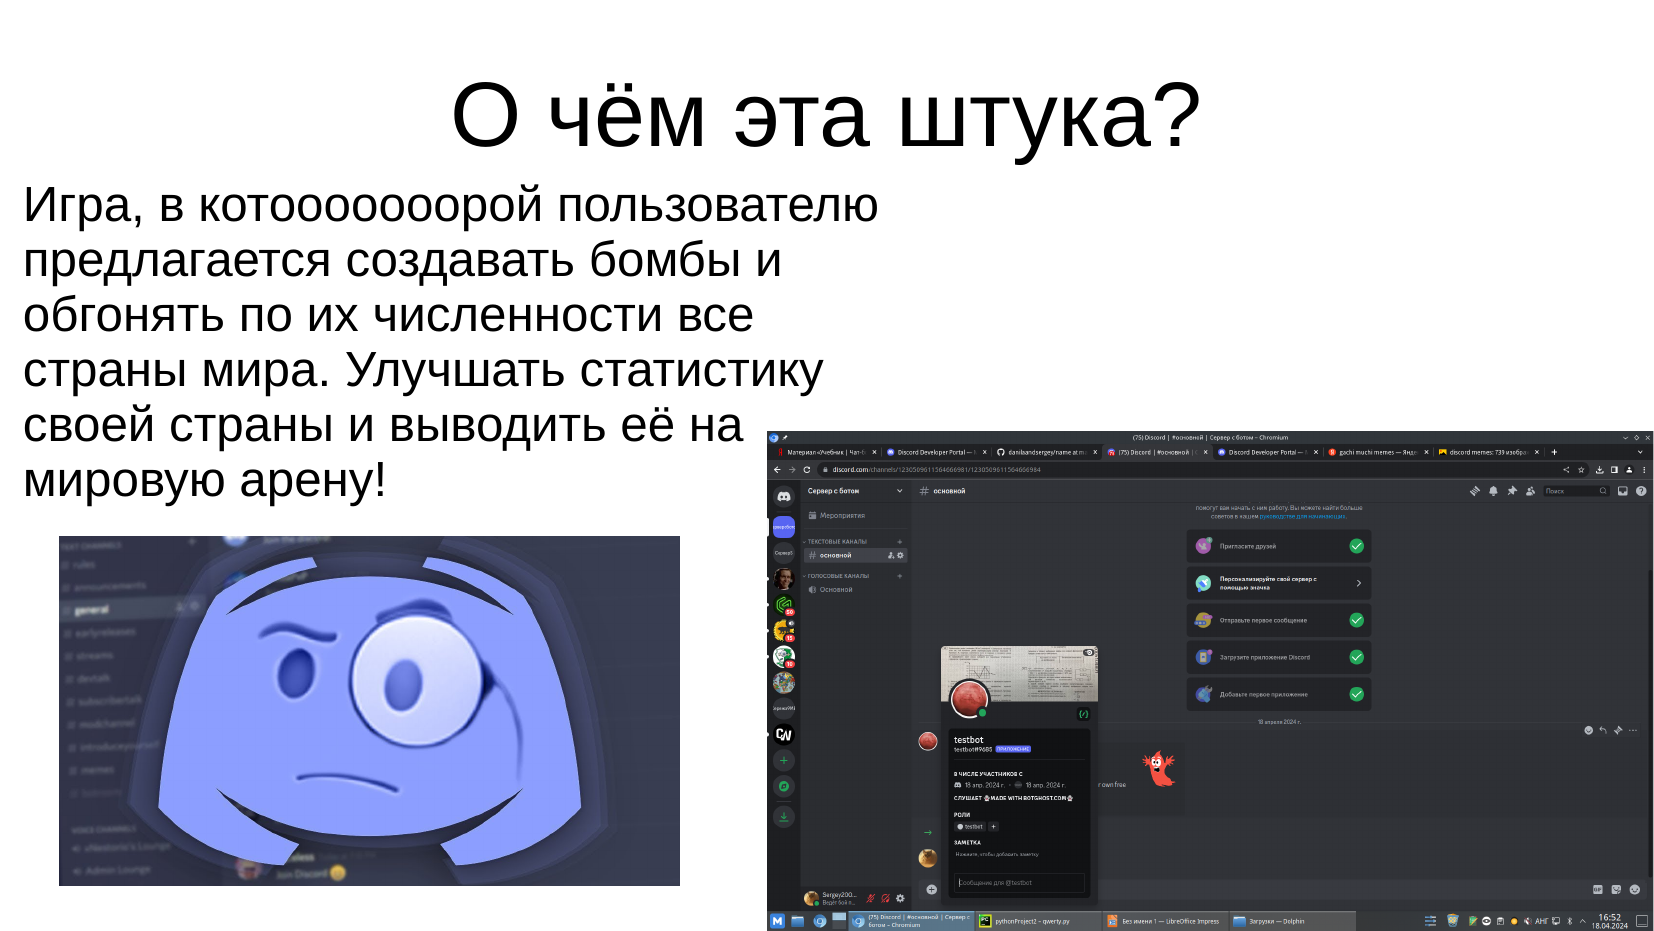

# О чём эта штука?
Игра, в котооооооорой пользователю предлагается создавать бомбы и обгонять по их численности все страны мира. Улучшать статистику своей страны и выводить её на мировую арену!